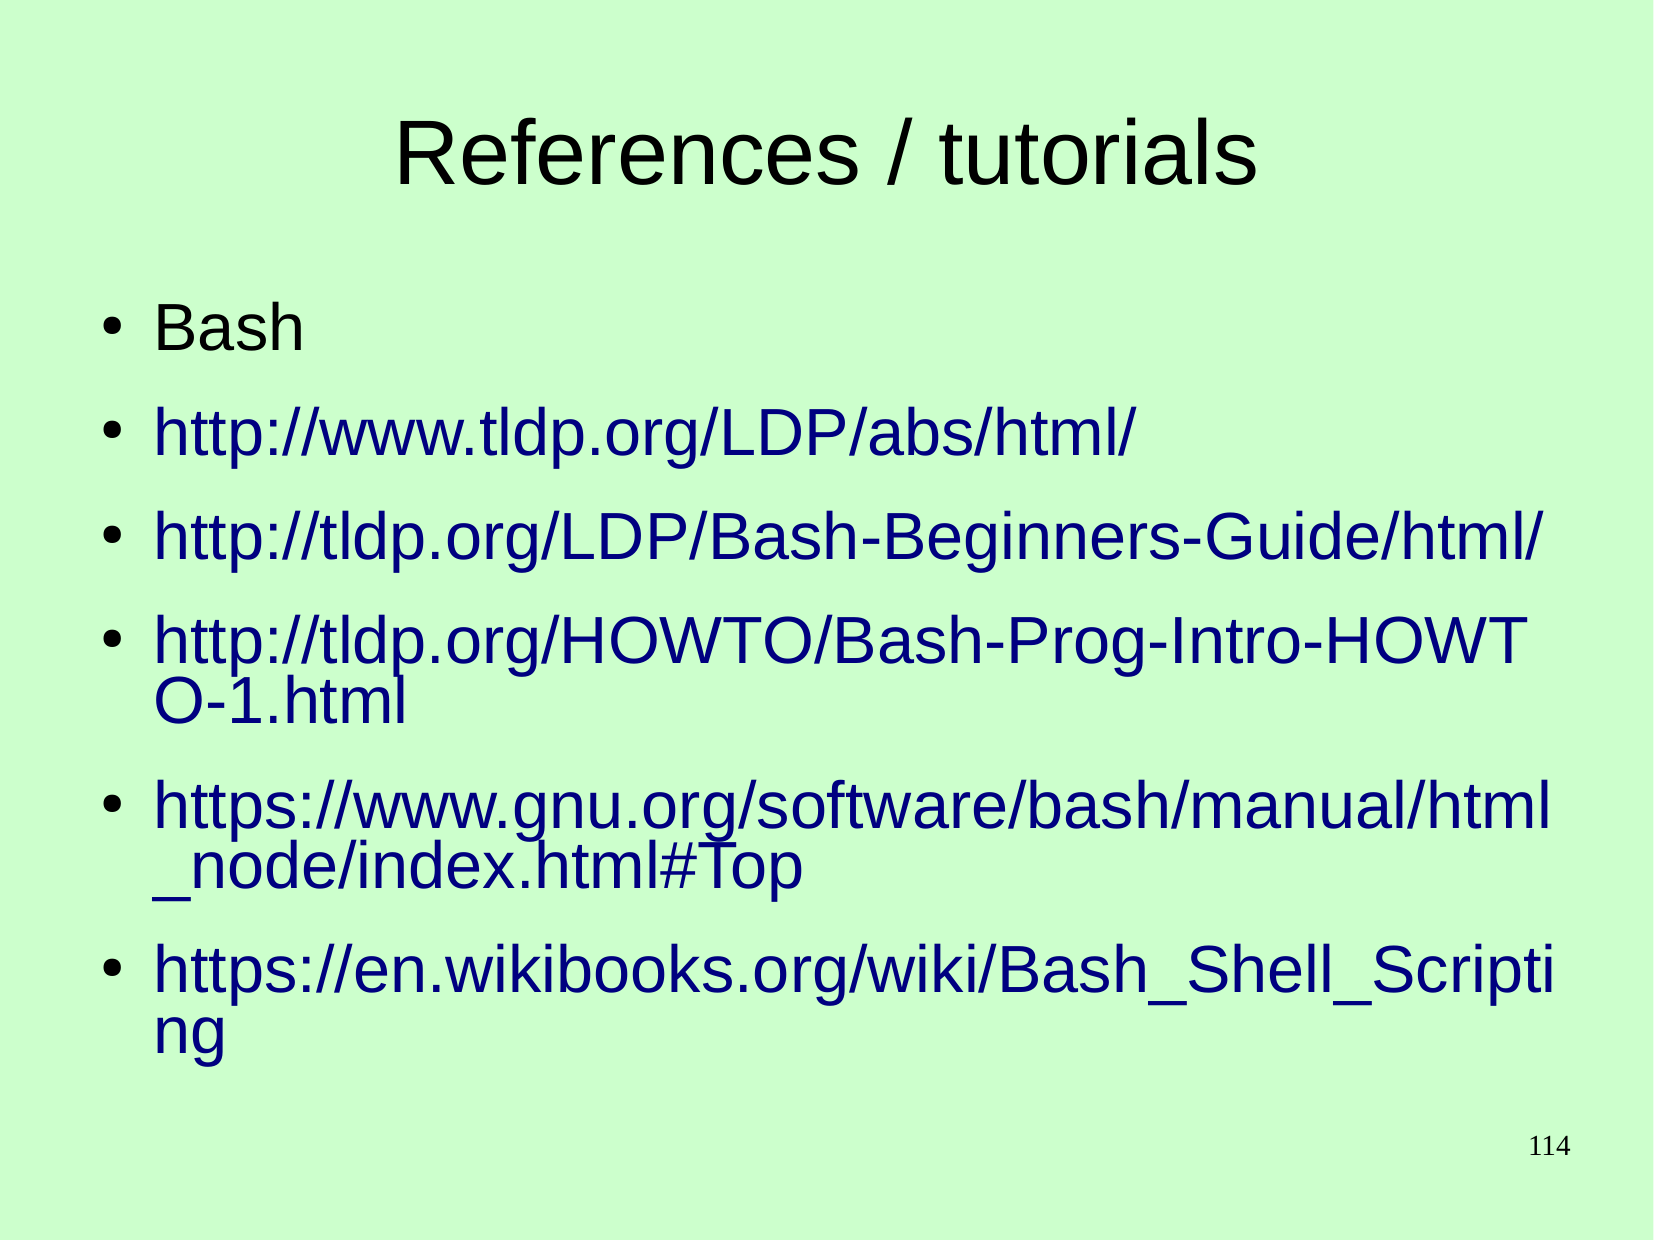

# References / tutorials
Bash
http://www.tldp.org/LDP/abs/html/
http://tldp.org/LDP/Bash-Beginners-Guide/html/
http://tldp.org/HOWTO/Bash-Prog-Intro-HOWTO-1.html
https://www.gnu.org/software/bash/manual/html_node/index.html#Top
https://en.wikibooks.org/wiki/Bash_Shell_Scripting
114